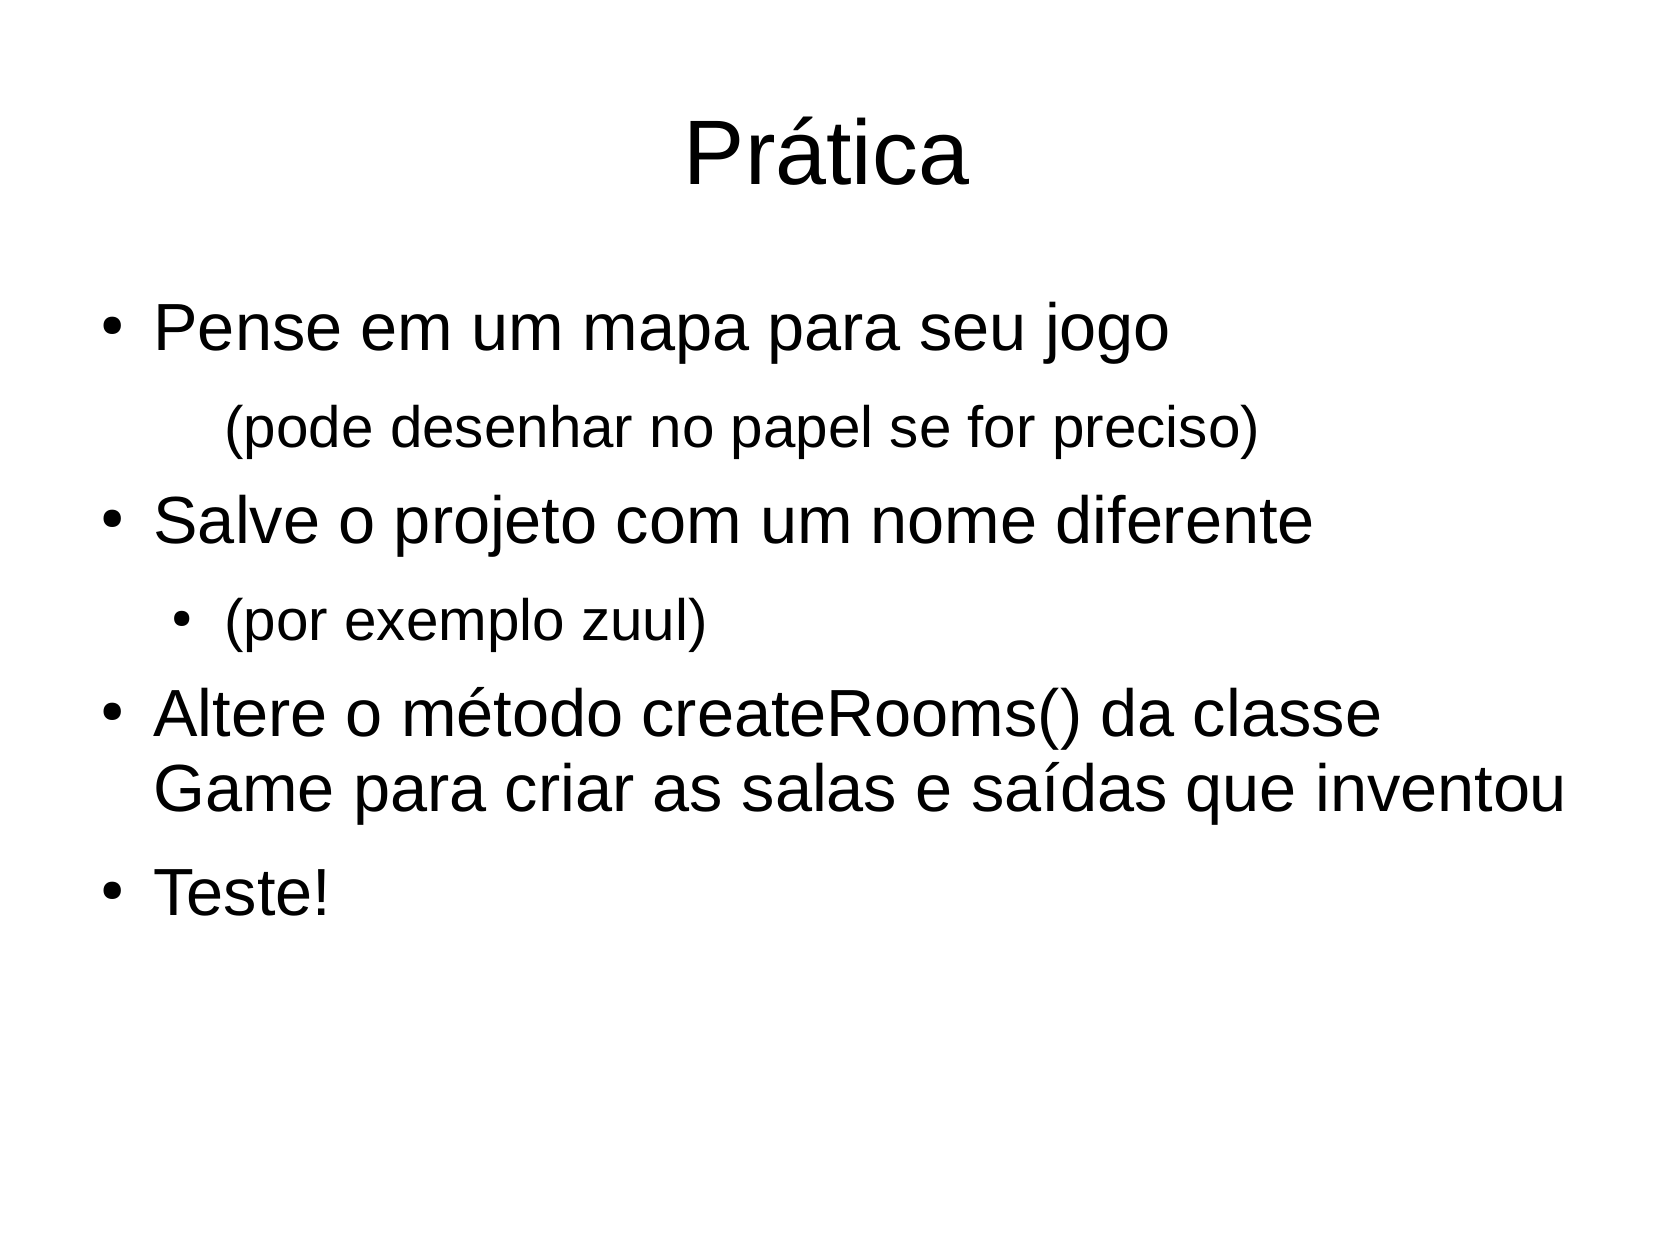

# Prática
Pense em um mapa para seu jogo
(pode desenhar no papel se for preciso)
Salve o projeto com um nome diferente
(por exemplo zuul)
Altere o método createRooms() da classe Game para criar as salas e saídas que inventou
Teste!